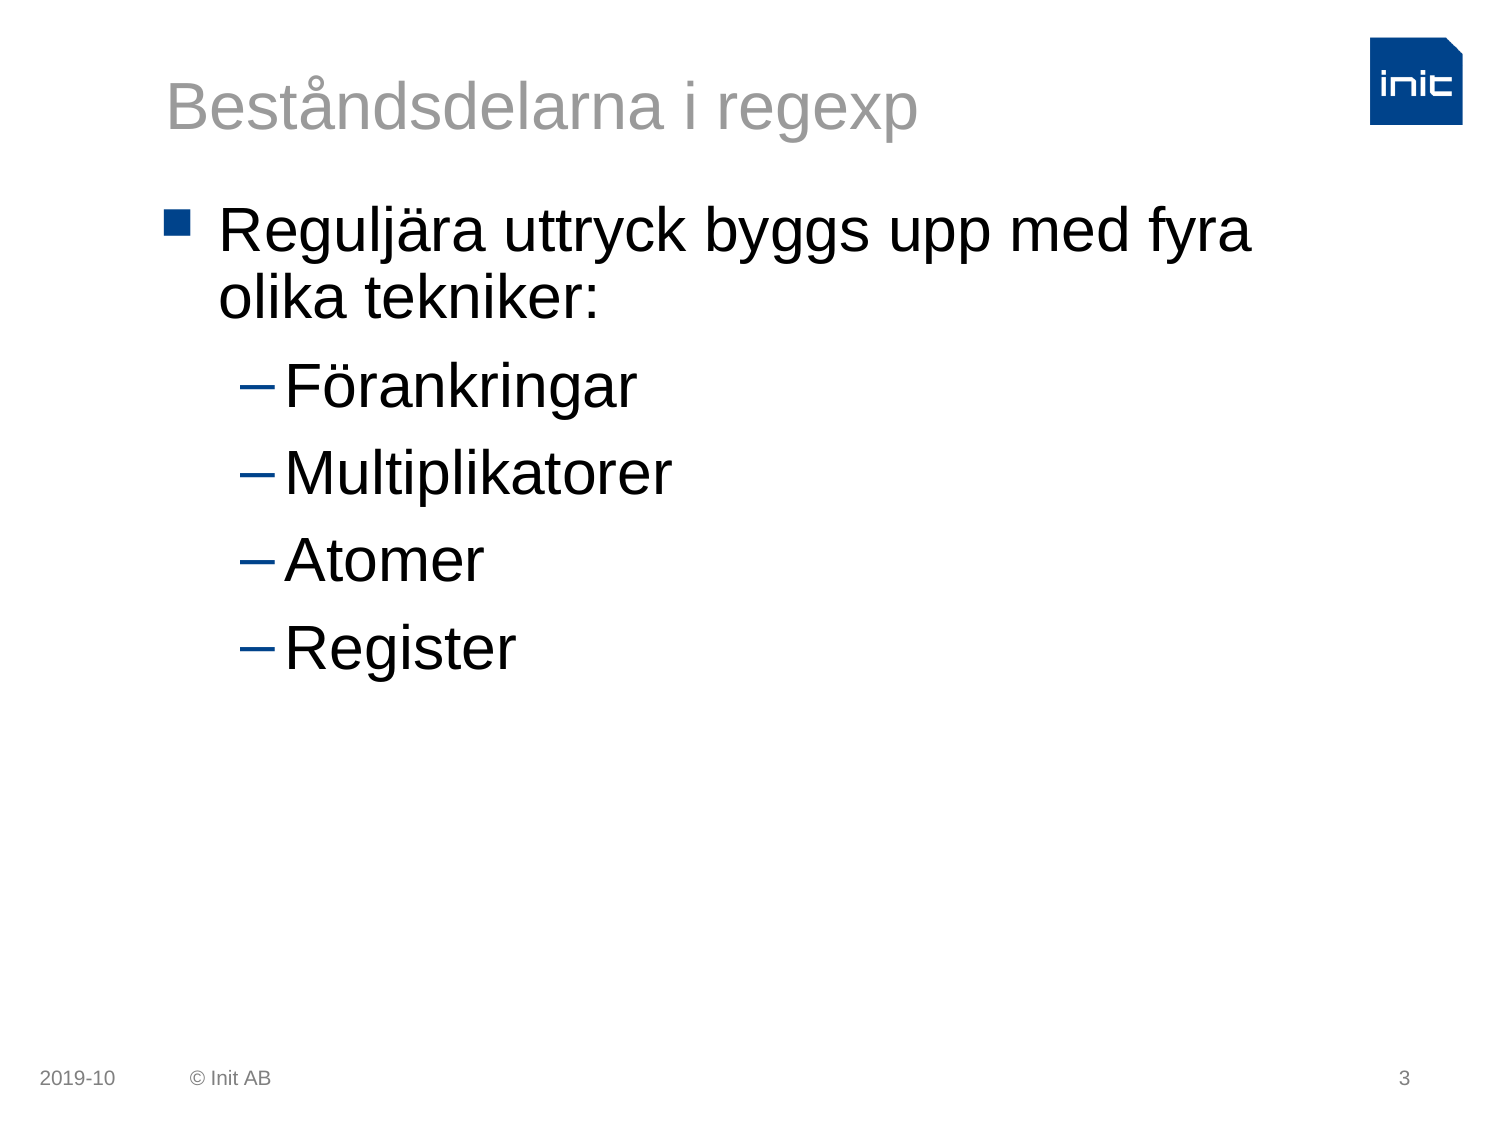

Beståndsdelarna i regexp
Reguljära uttryck byggs upp med fyra olika tekniker:
Förankringar
Multiplikatorer
Atomer
Register
2019-10
© Init AB